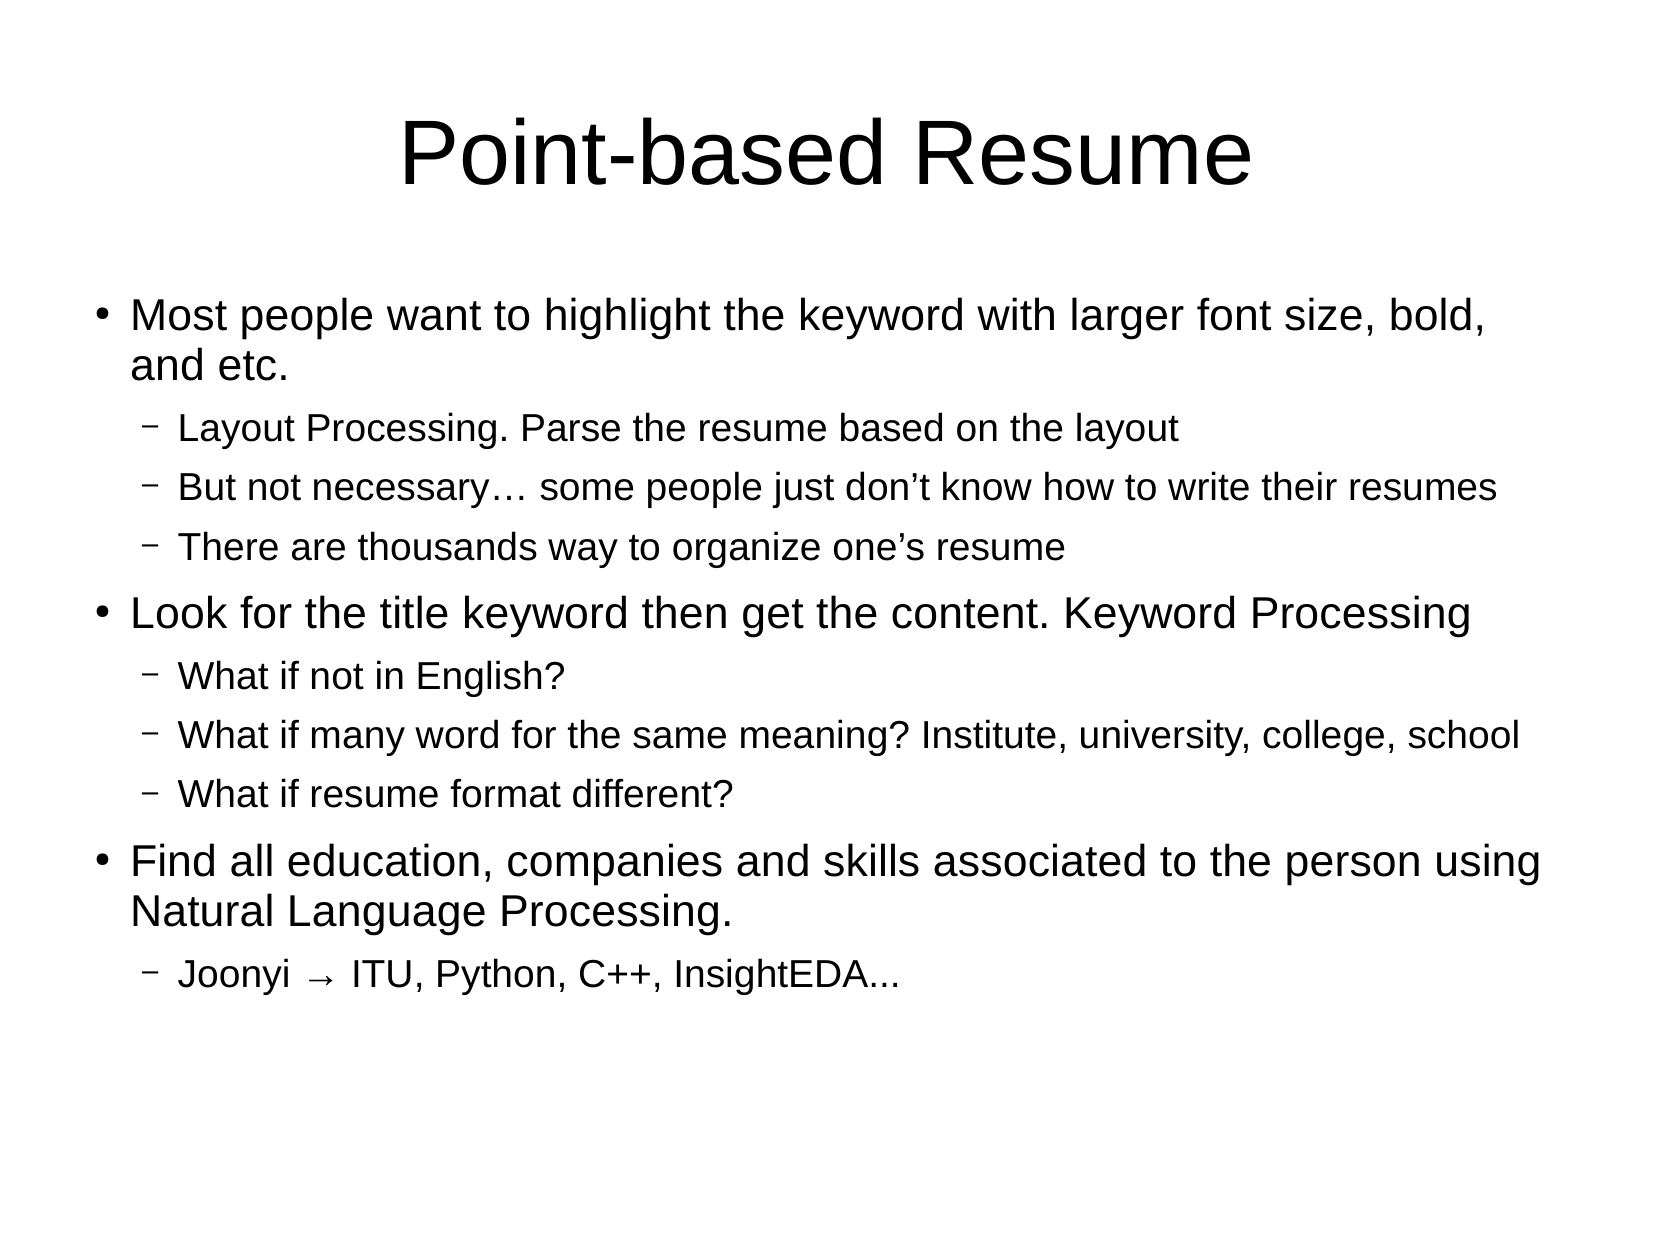

# Point-based Resume
Most people want to highlight the keyword with larger font size, bold, and etc.
Layout Processing. Parse the resume based on the layout
But not necessary… some people just don’t know how to write their resumes
There are thousands way to organize one’s resume
Look for the title keyword then get the content. Keyword Processing
What if not in English?
What if many word for the same meaning? Institute, university, college, school
What if resume format different?
Find all education, companies and skills associated to the person using Natural Language Processing.
Joonyi → ITU, Python, C++, InsightEDA...